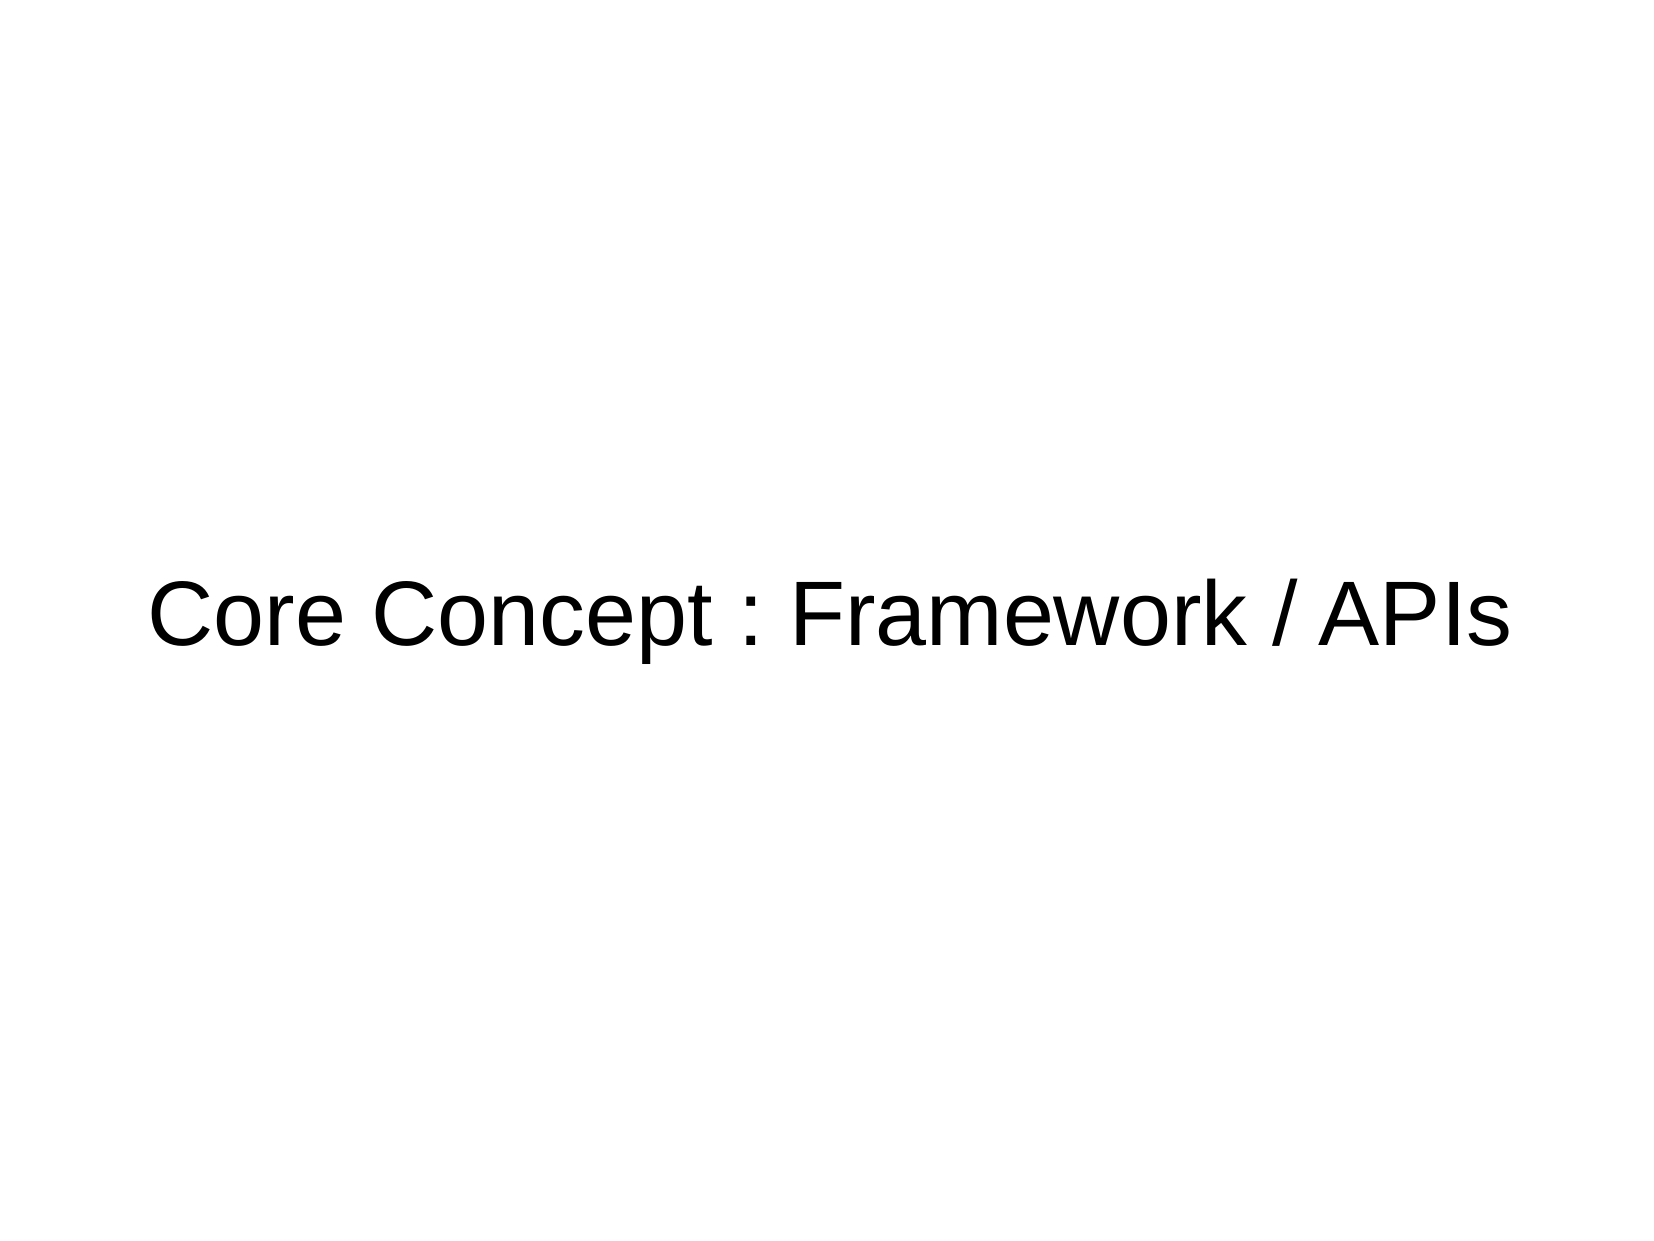

# Core Concept : Framework / APIs